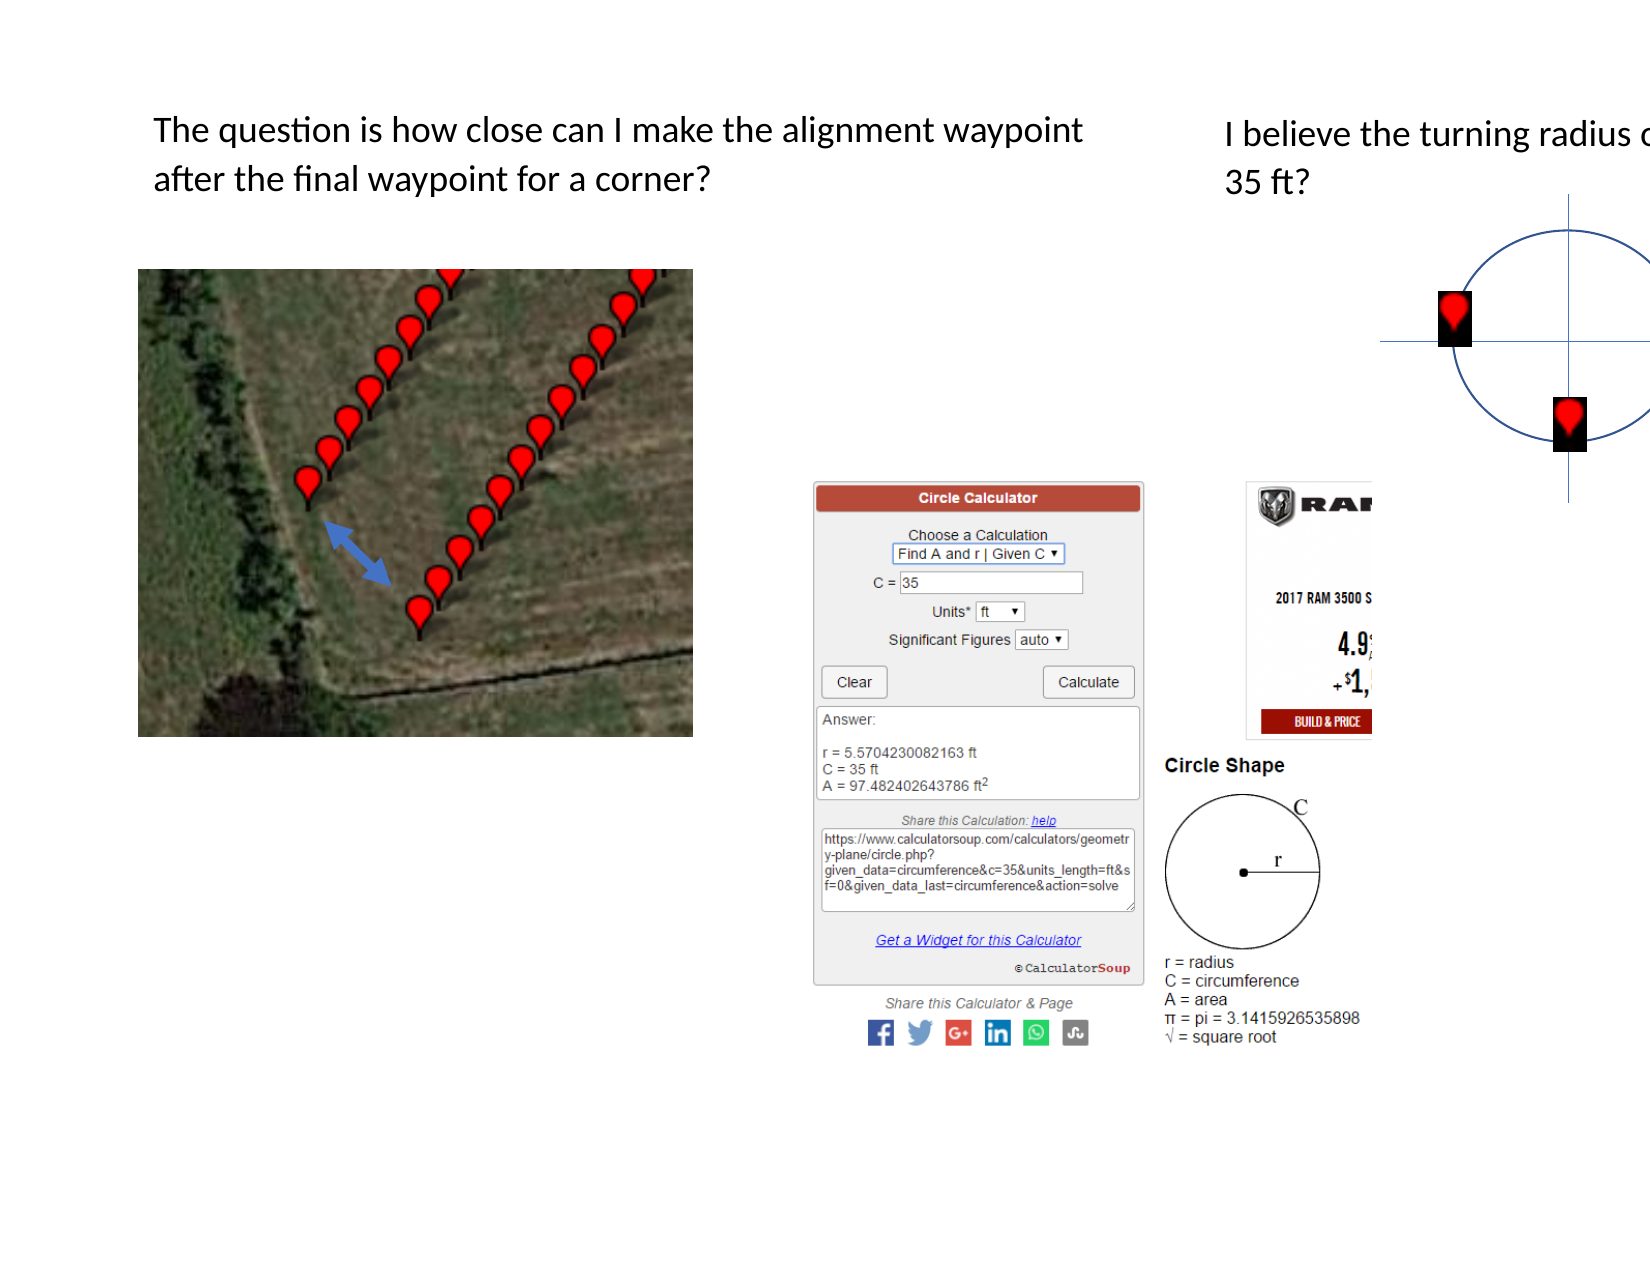

The question is how close can I make the alignment waypoint after the final waypoint for a corner?
I believe the turning radius of the tractor is 35 ft?